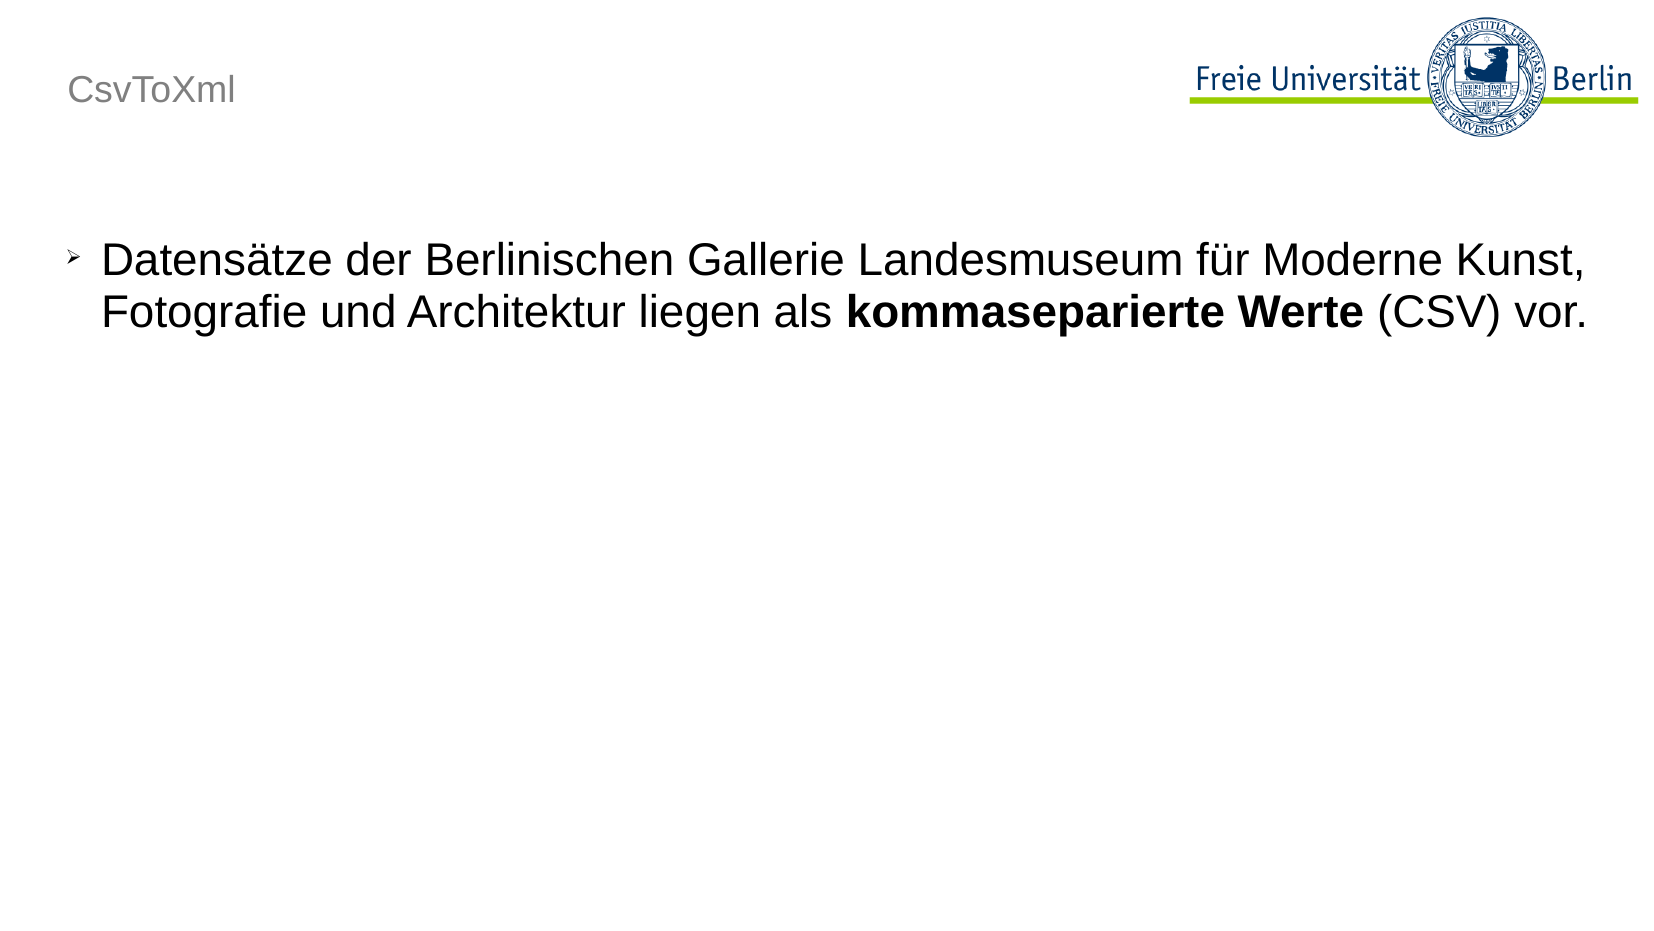

CsvToXml
Datensätze der Berlinischen Gallerie Landesmuseum für Moderne Kunst,
Fotografie und Architektur liegen als kommaseparierte Werte (CSV) vor.